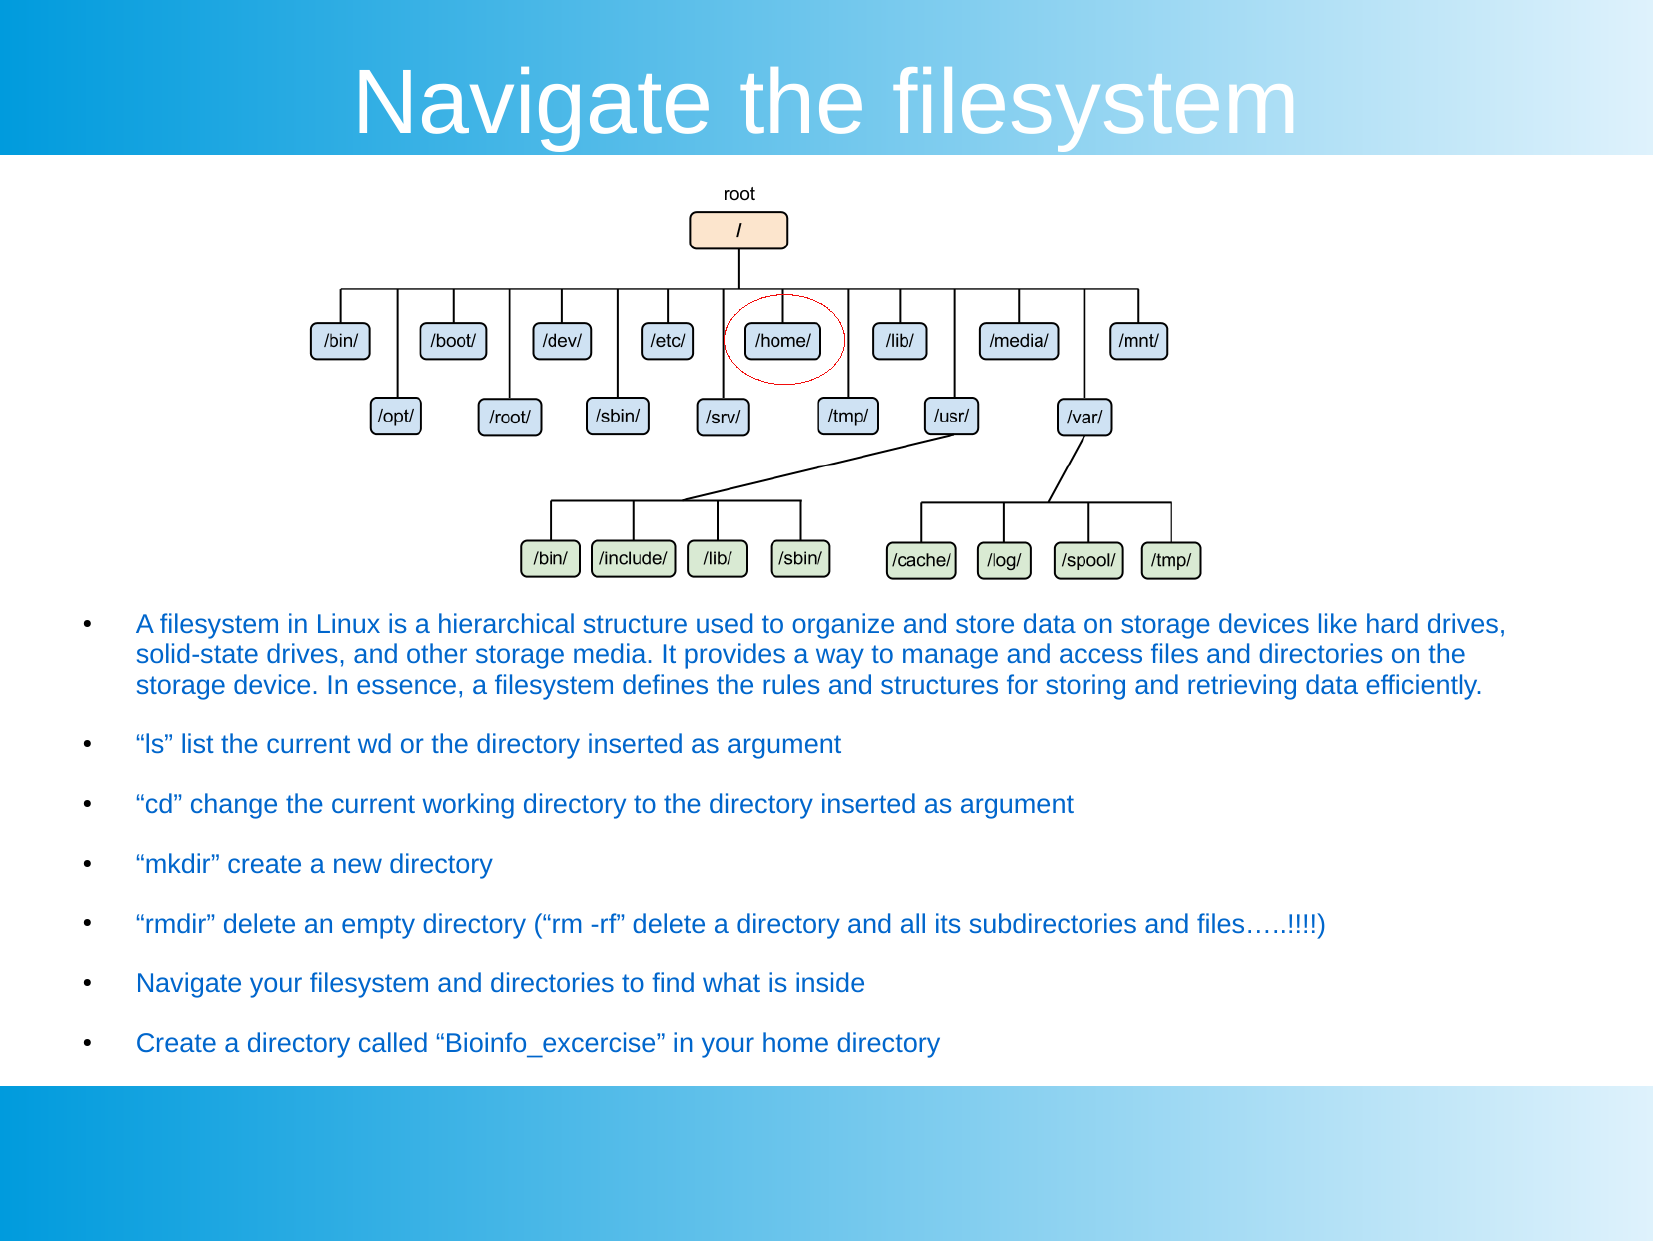

# Navigate the filesystem
A filesystem in Linux is a hierarchical structure used to organize and store data on storage devices like hard drives, solid-state drives, and other storage media. It provides a way to manage and access files and directories on the storage device. In essence, a filesystem defines the rules and structures for storing and retrieving data efficiently.
“ls” list the current wd or the directory inserted as argument
“cd” change the current working directory to the directory inserted as argument
“mkdir” create a new directory
“rmdir” delete an empty directory (“rm -rf” delete a directory and all its subdirectories and files…..!!!!)
Navigate your filesystem and directories to find what is inside
Create a directory called “Bioinfo_excercise” in your home directory